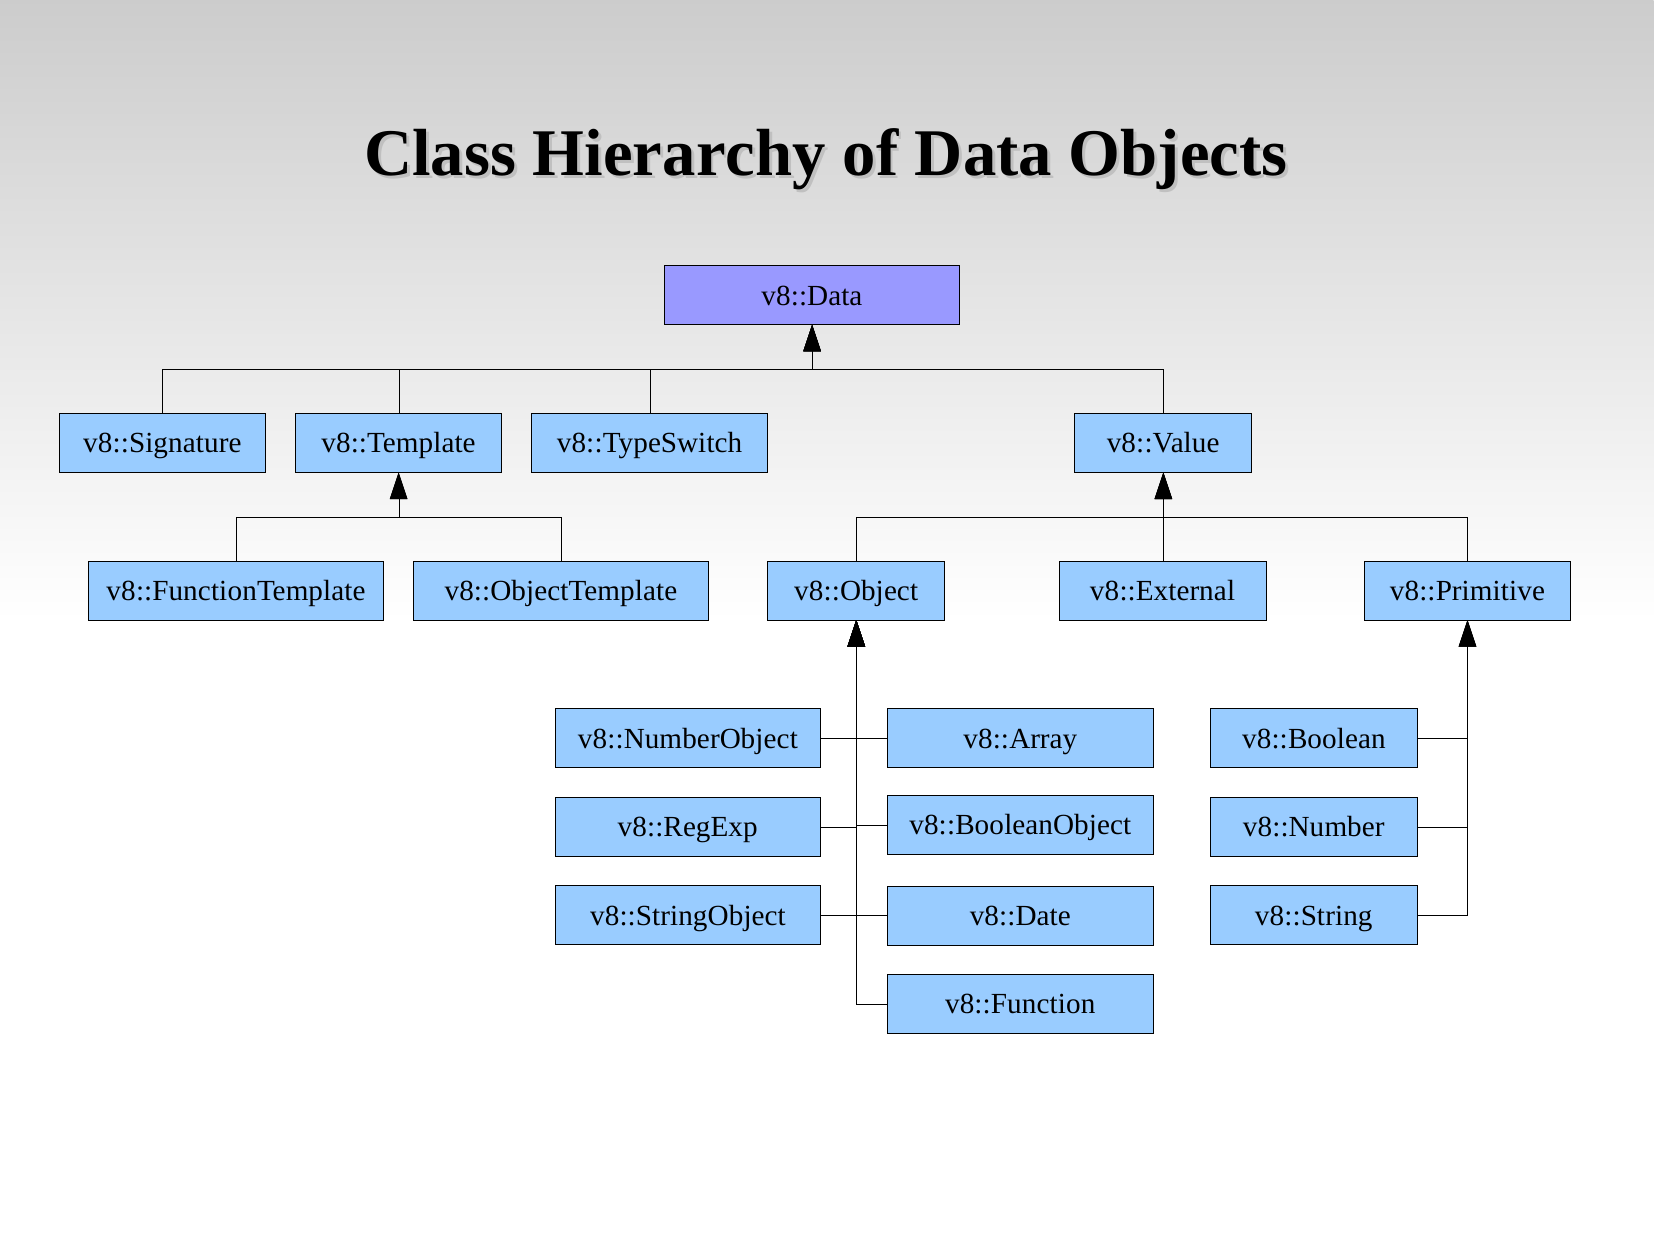

# Class Hierarchy of Data Objects
v8::Data
v8::Signature
v8::Template
v8::TypeSwitch
v8::Value
v8::FunctionTemplate
v8::ObjectTemplate
v8::Object
v8::External
v8::Primitive
v8::NumberObject
v8::Boolean
v8::Array
v8::BooleanObject
v8::RegExp
v8::Number
v8::StringObject
v8::String
v8::Date
v8::Function